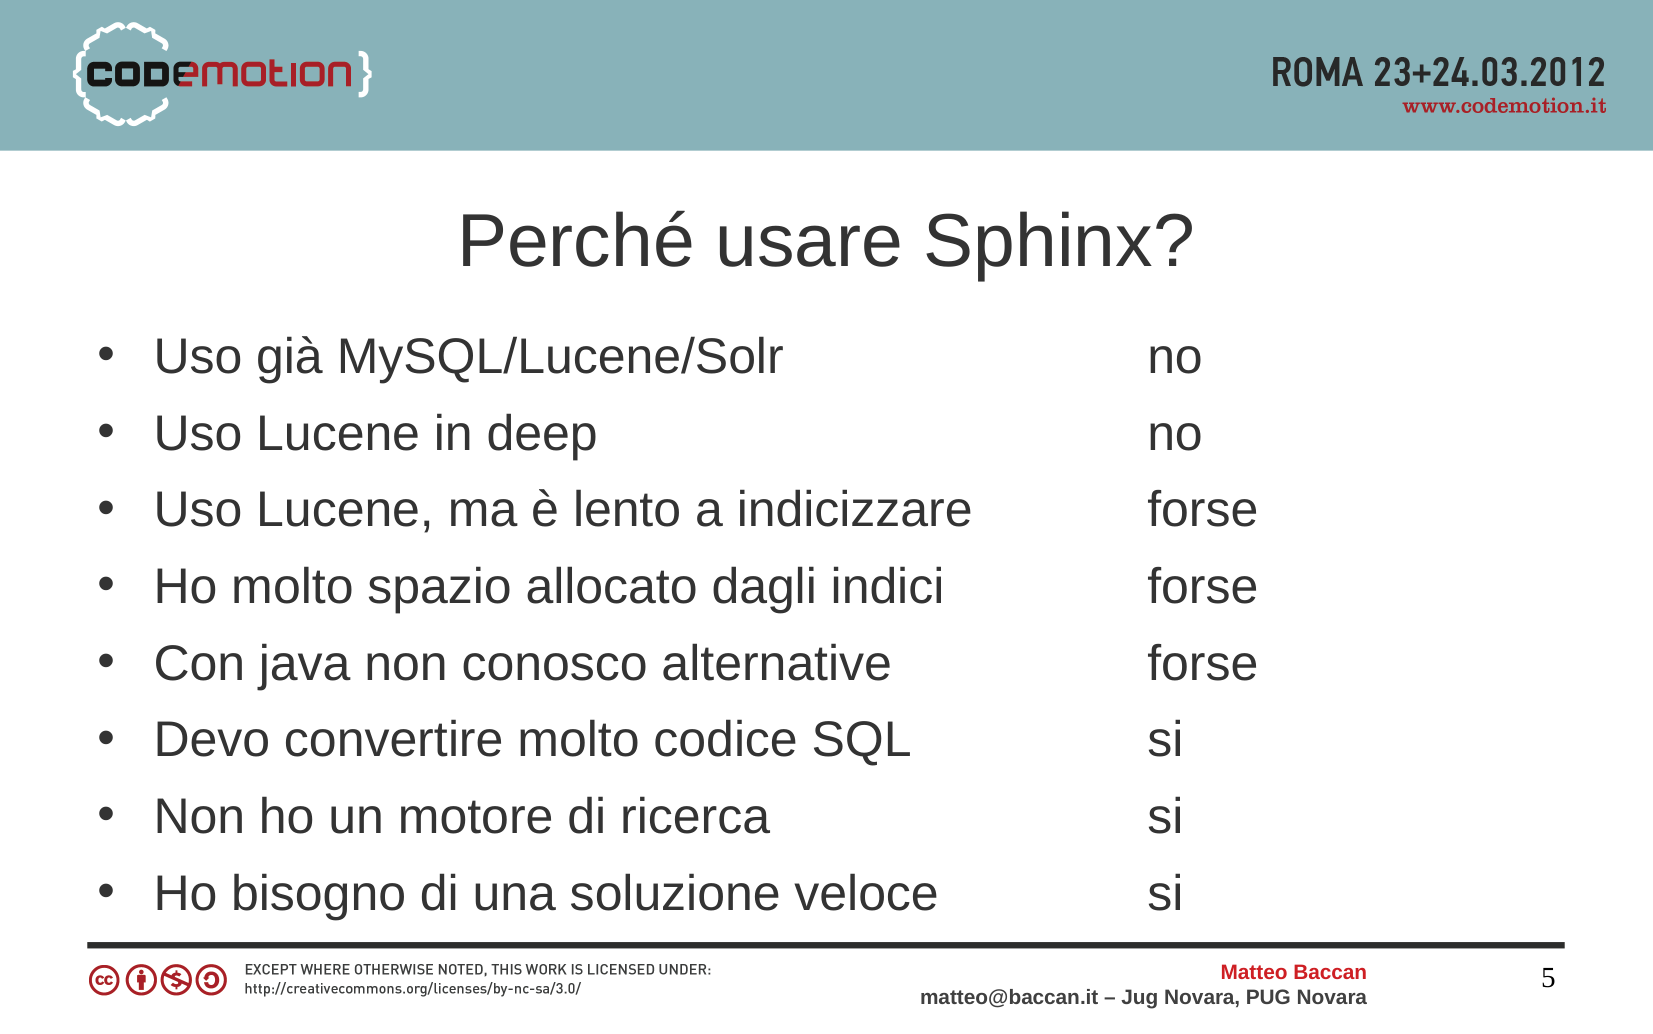

# Perché usare Sphinx?
Uso già MySQL/Lucene/Solr					no
Uso Lucene in deep								no
Uso Lucene, ma è lento a indicizzare			forse
Ho molto spazio allocato dagli indici			forse
Con java non conosco alternative 				forse
Devo convertire molto codice SQL				si
Non ho un motore di ricerca						si
Ho bisogno di una soluzione veloce			si
5